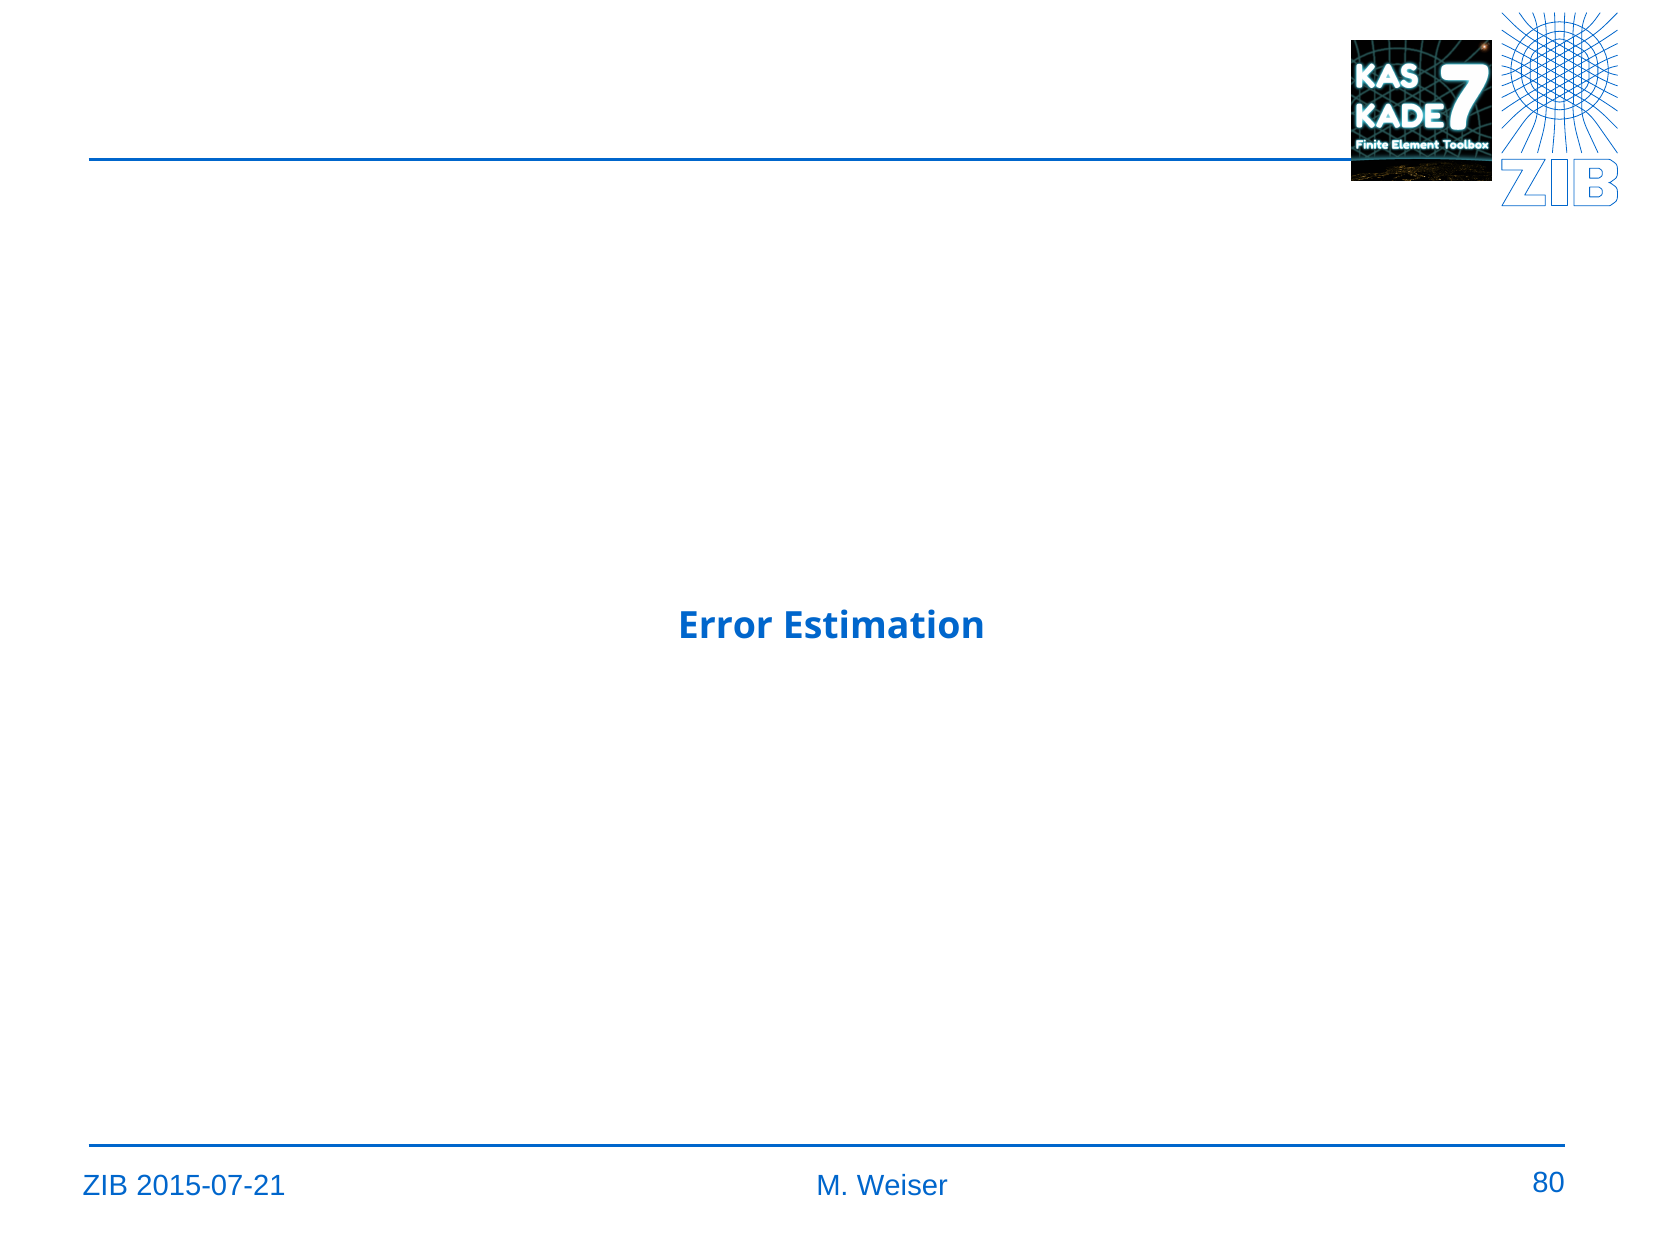

#
Error Estimation
80
ZIB 2015-07-21
M. Weiser